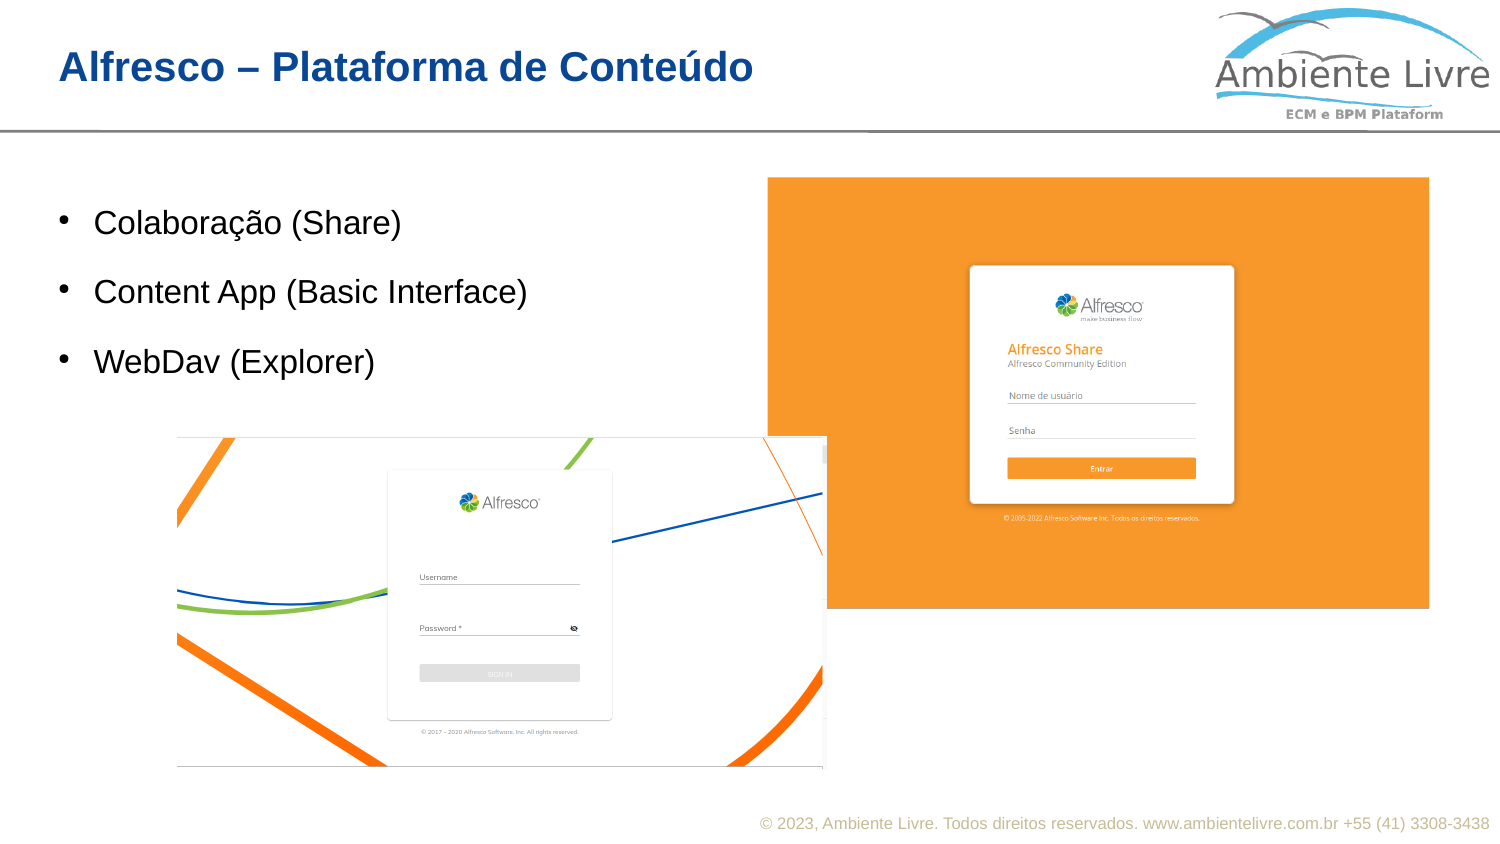

# Alfresco – Plataforma de Conteúdo
Colaboração (Share)
Content App (Basic Interface)
WebDav (Explorer)